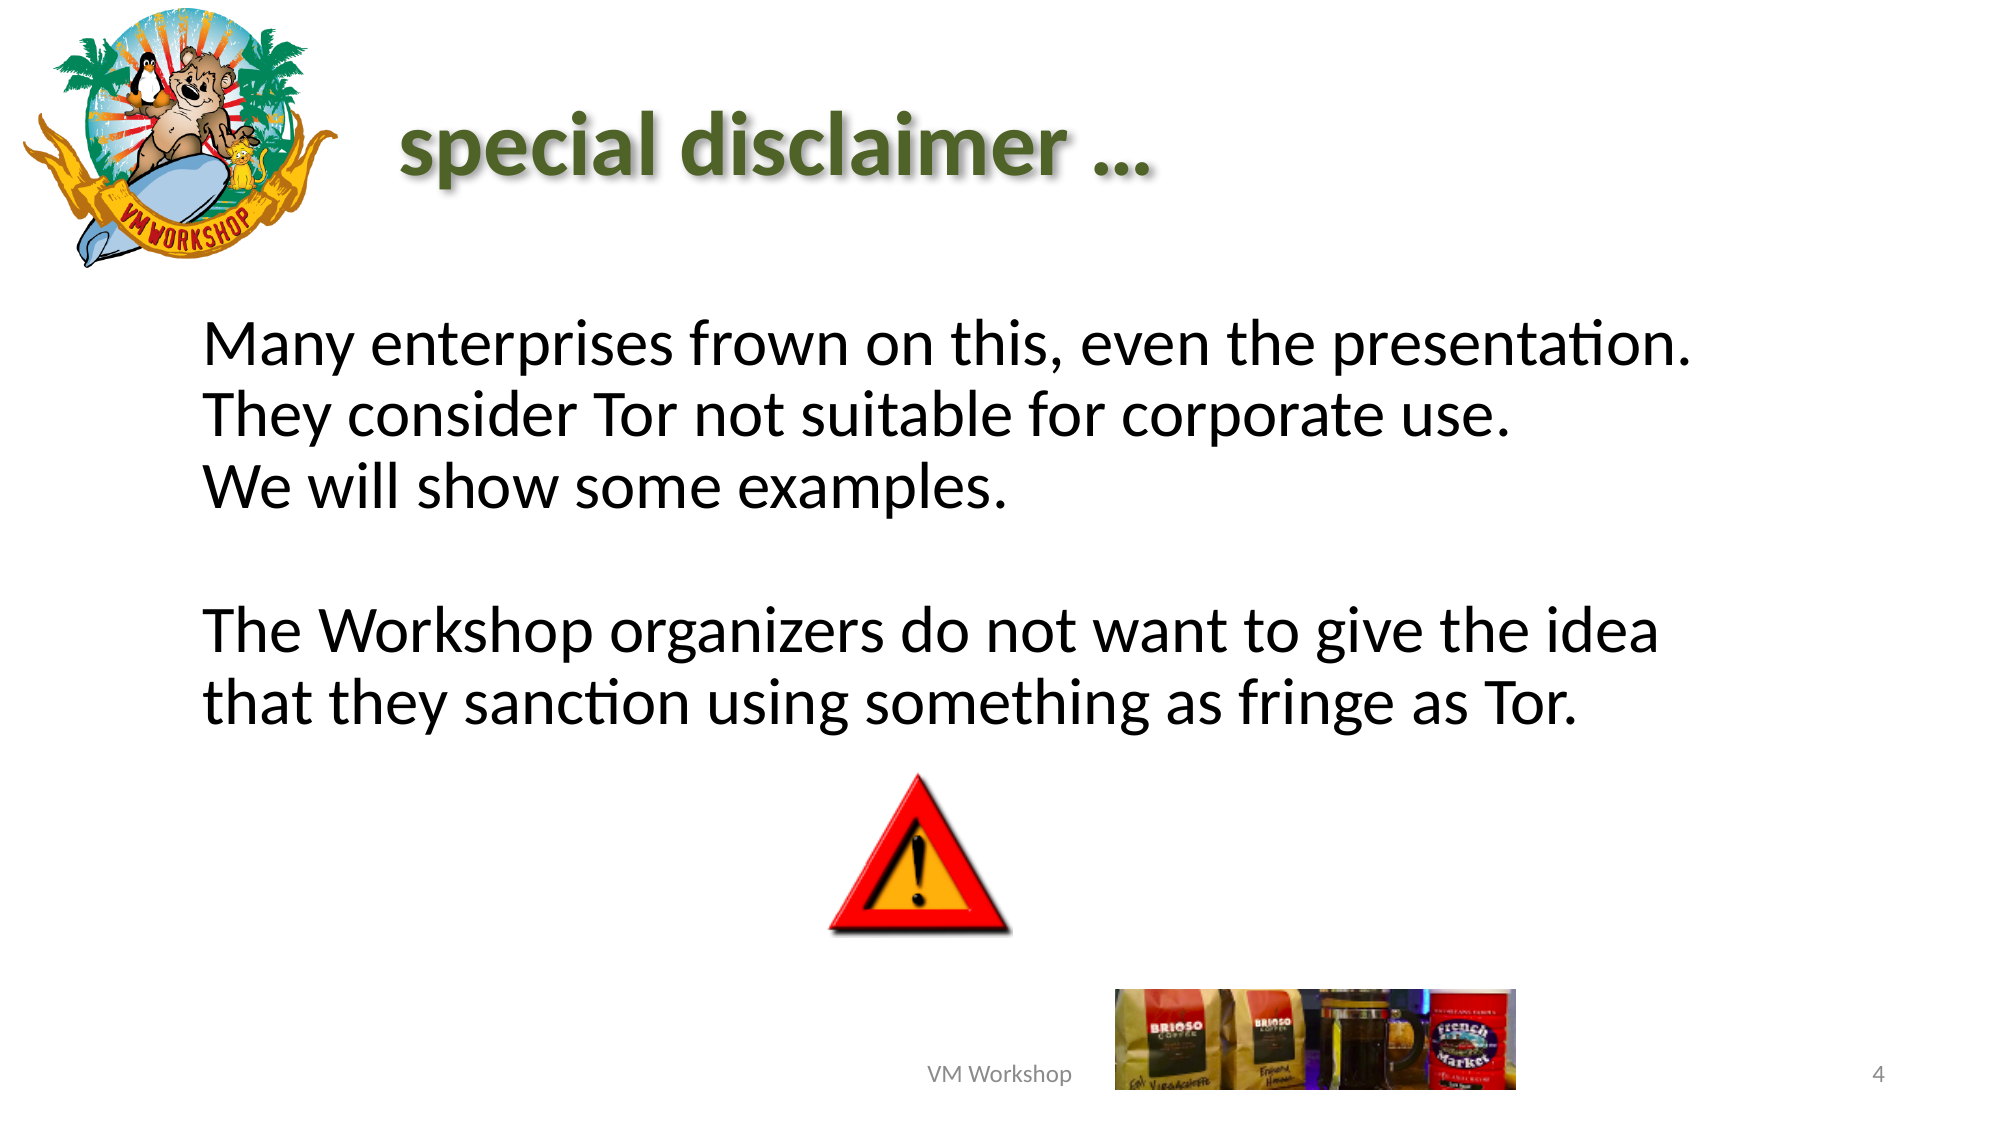

# special disclaimer …
Many enterprises frown on this, even the presentation.
They consider Tor not suitable for corporate use.
We will show some examples.
The Workshop organizers do not want to give the idea
that they sanction using something as fringe as Tor.
VM Workshop
4